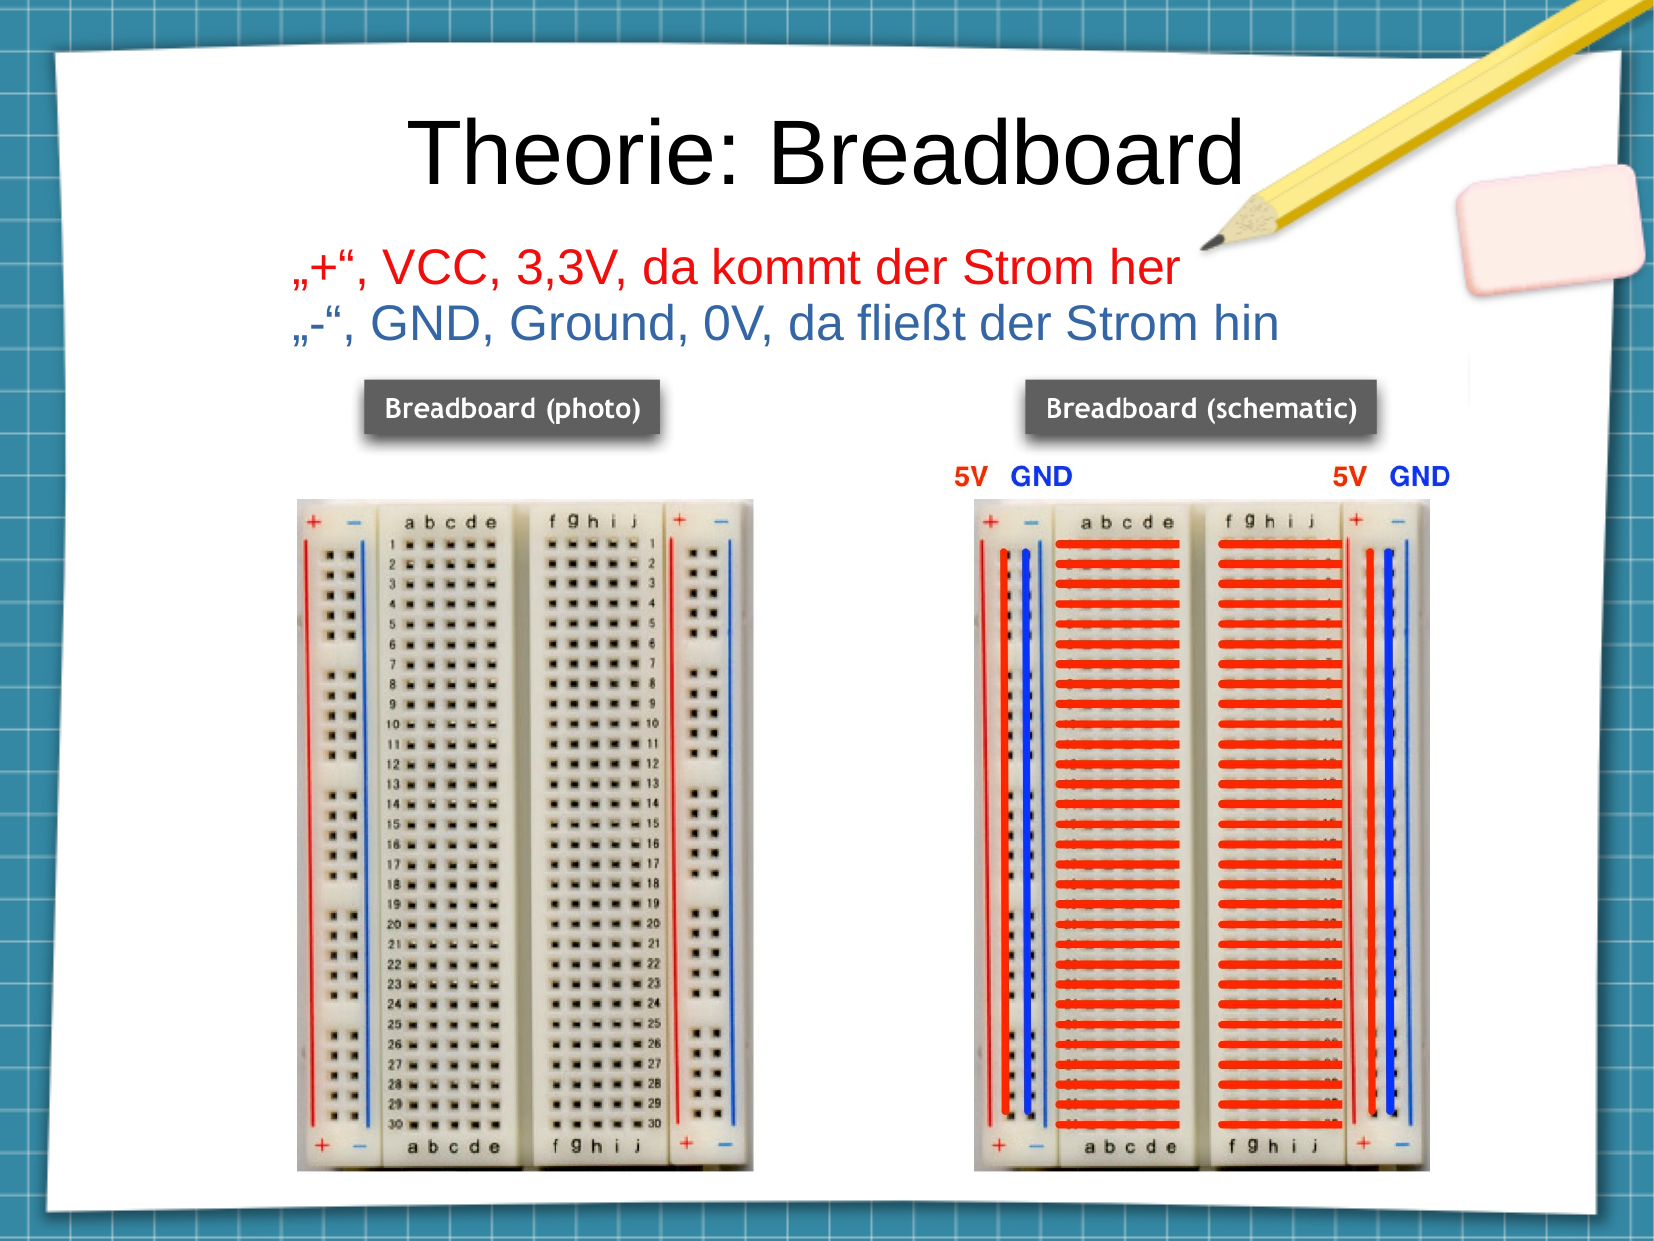

# Theorie: Breadboard
„+“, VCC, 3,3V, da kommt der Strom her
„-“, GND, Ground, 0V, da fließt der Strom hin